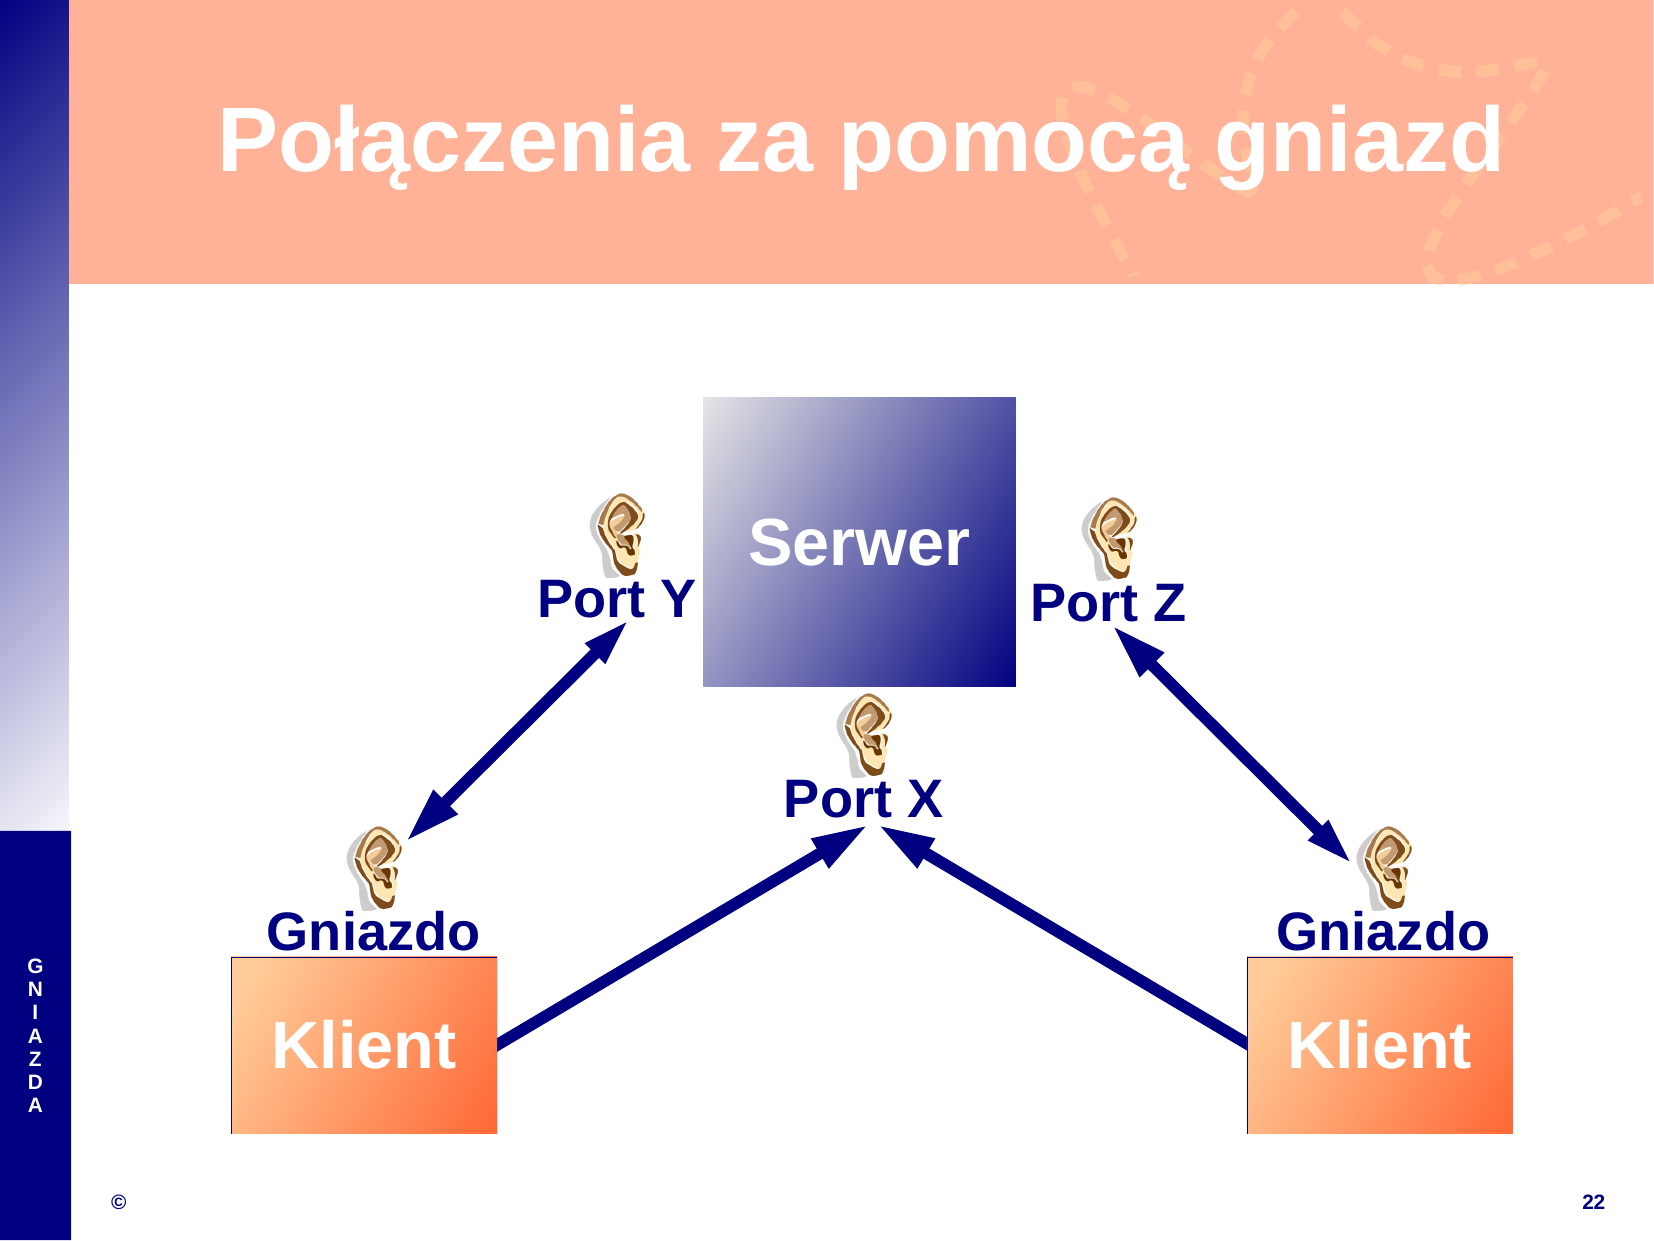

# Połączenia za pomocą gniazd
Serwer
Port Y
Port Z
Port X
Gniazdo
Gniazdo
G
N
I
A
Z
D
A
Klient
Klient